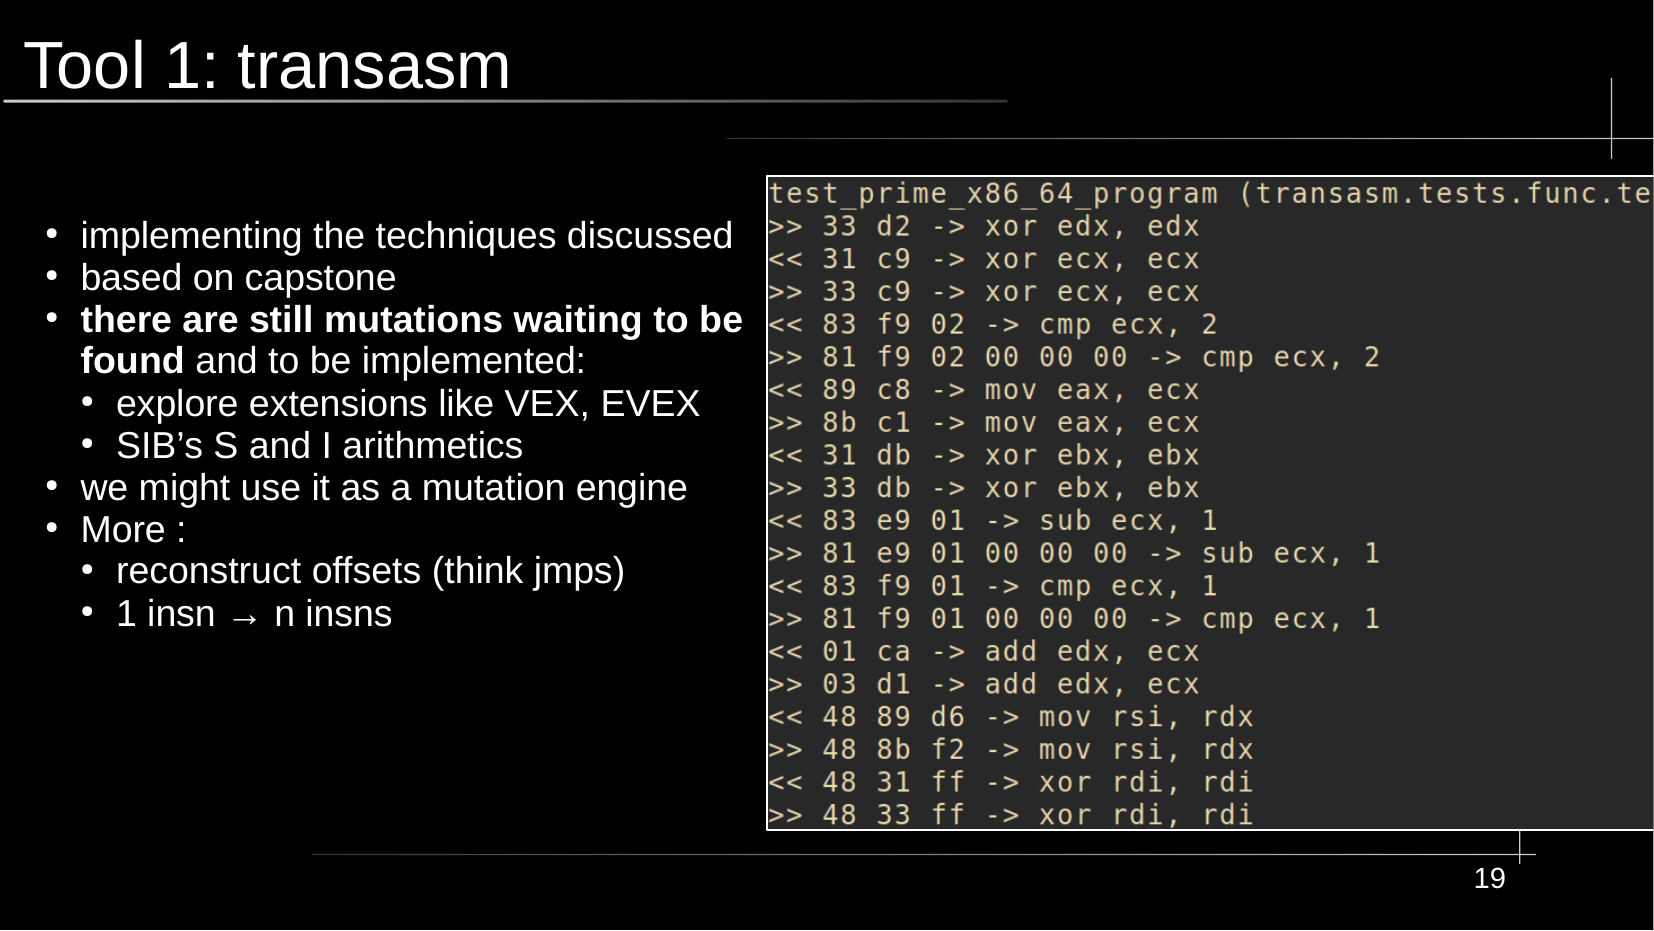

# Tool 1: transasm
implementing the techniques discussed
based on capstone
there are still mutations waiting to be
found and to be implemented:
explore extensions like VEX, EVEX
SIB’s S and I arithmetics
we might use it as a mutation engine
More :
reconstruct offsets (think jmps)
1 insn → n insns
19